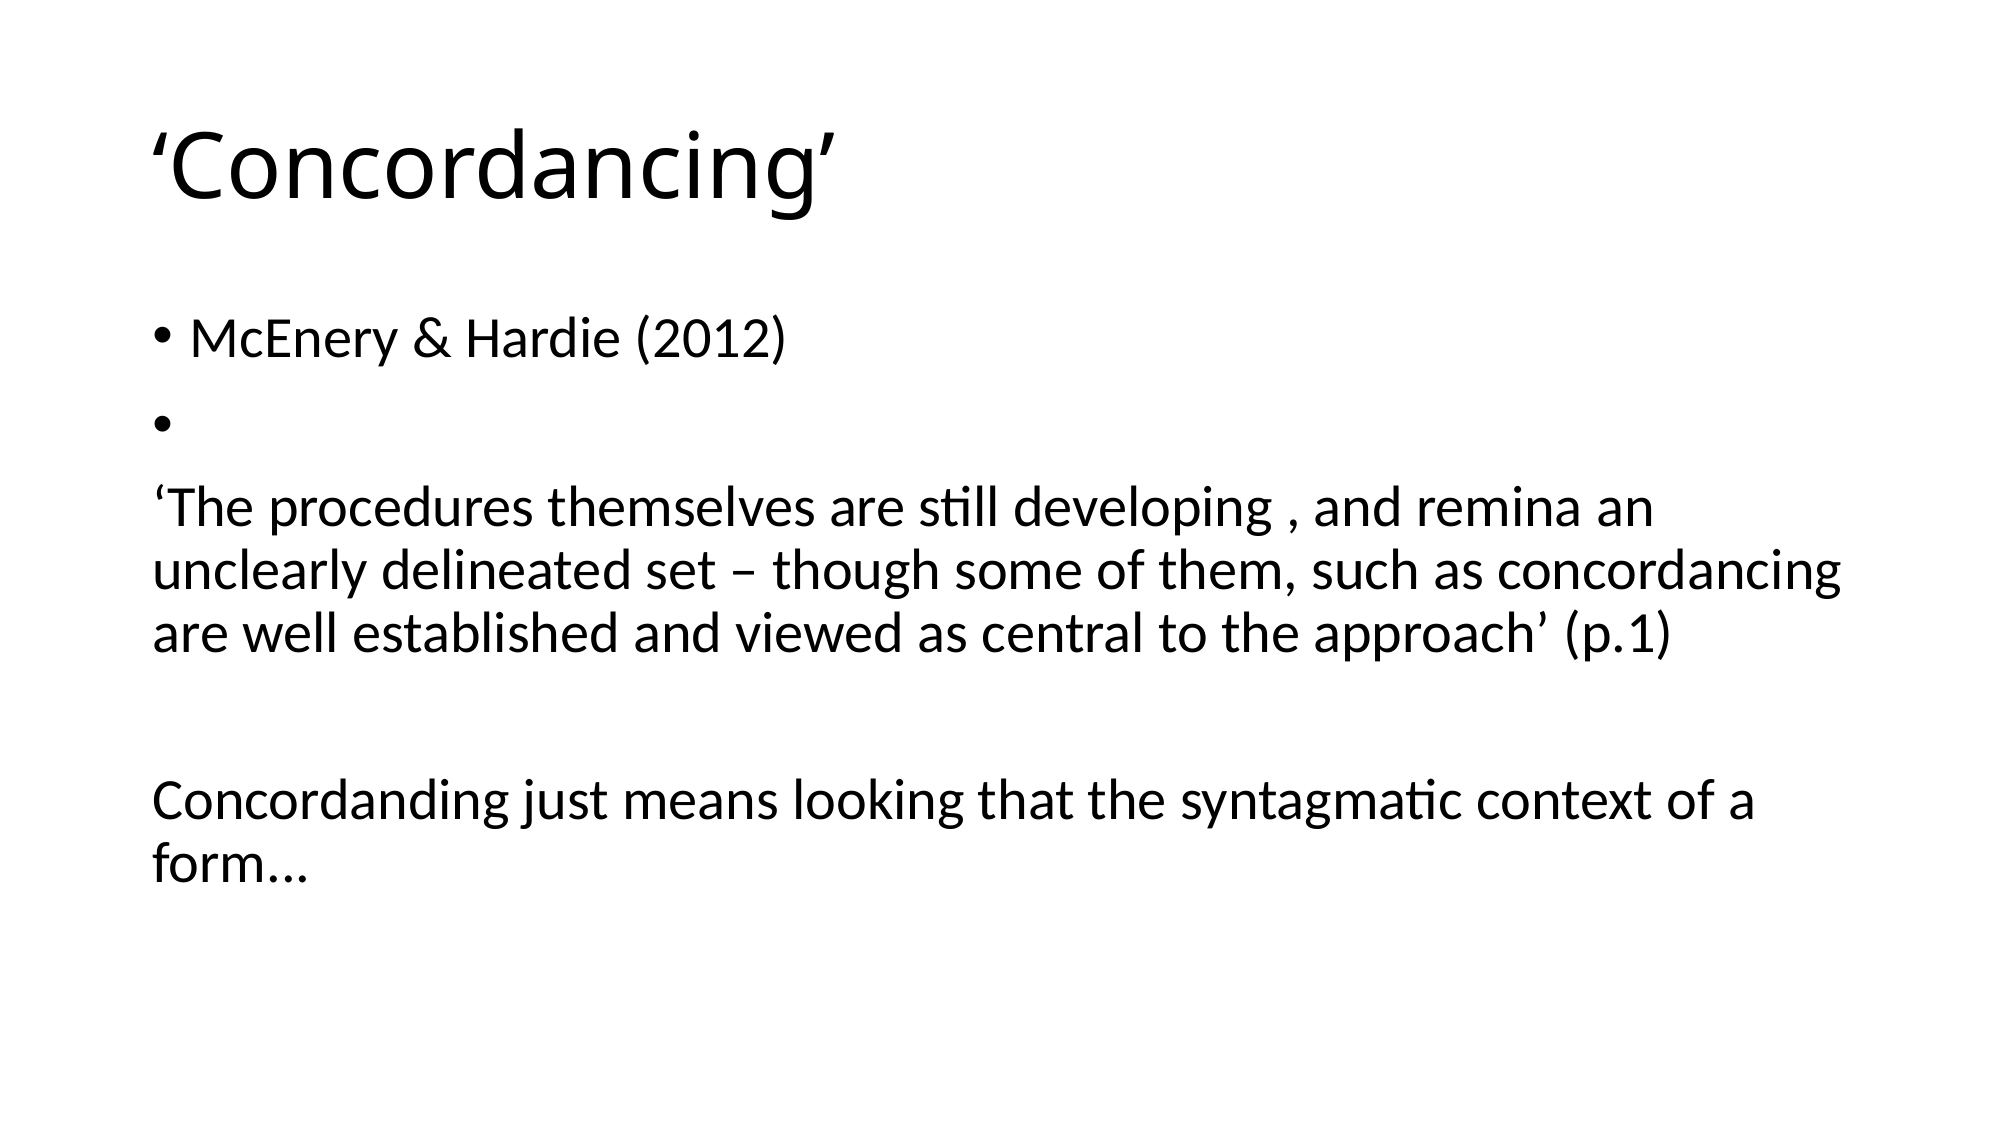

# ‘Concordancing’
McEnery & Hardie (2012)
‘The procedures themselves are still developing , and remina an unclearly delineated set – though some of them, such as concordancing are well established and viewed as central to the approach’ (p.1)
Concordanding just means looking that the syntagmatic context of a form...